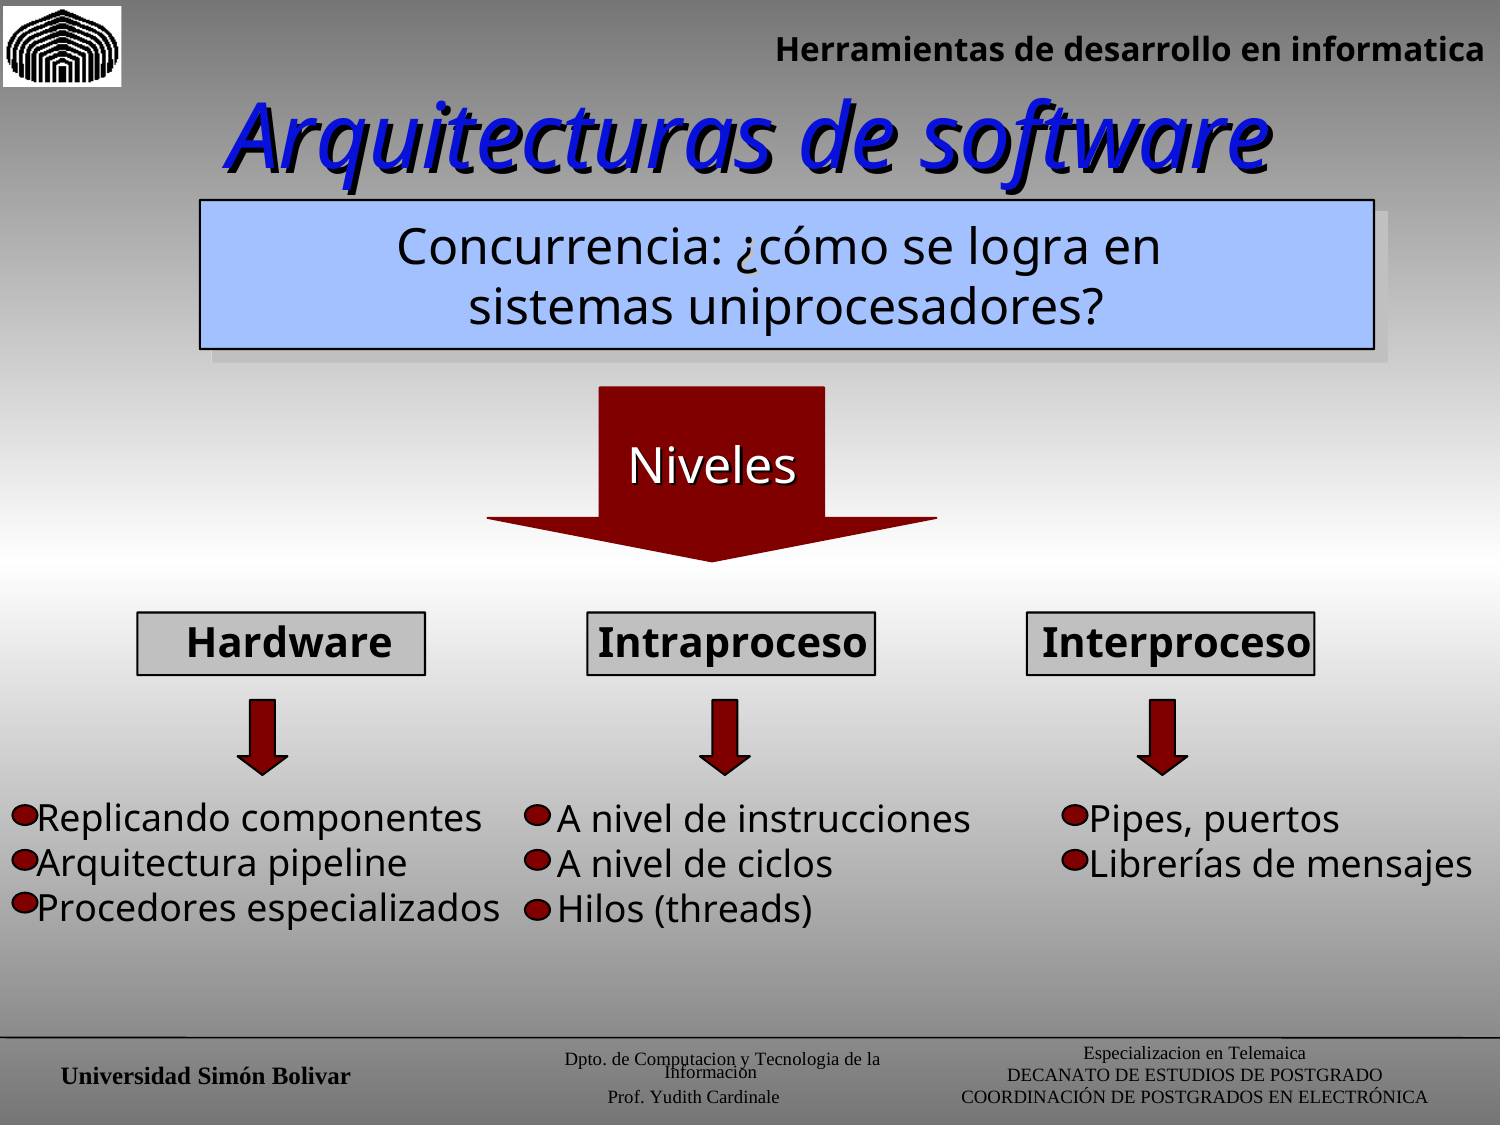

Arquitecturas de software
Concurrencia: ¿cómo se logra en
sistemas uniprocesadores?
Niveles
 Hardware
Intraproceso
Interproceso
Replicando componentes
Arquitectura pipeline
Procedores especializados
A nivel de instrucciones
A nivel de ciclos
Hilos (threads)
Pipes, puertos
Librerías de mensajes